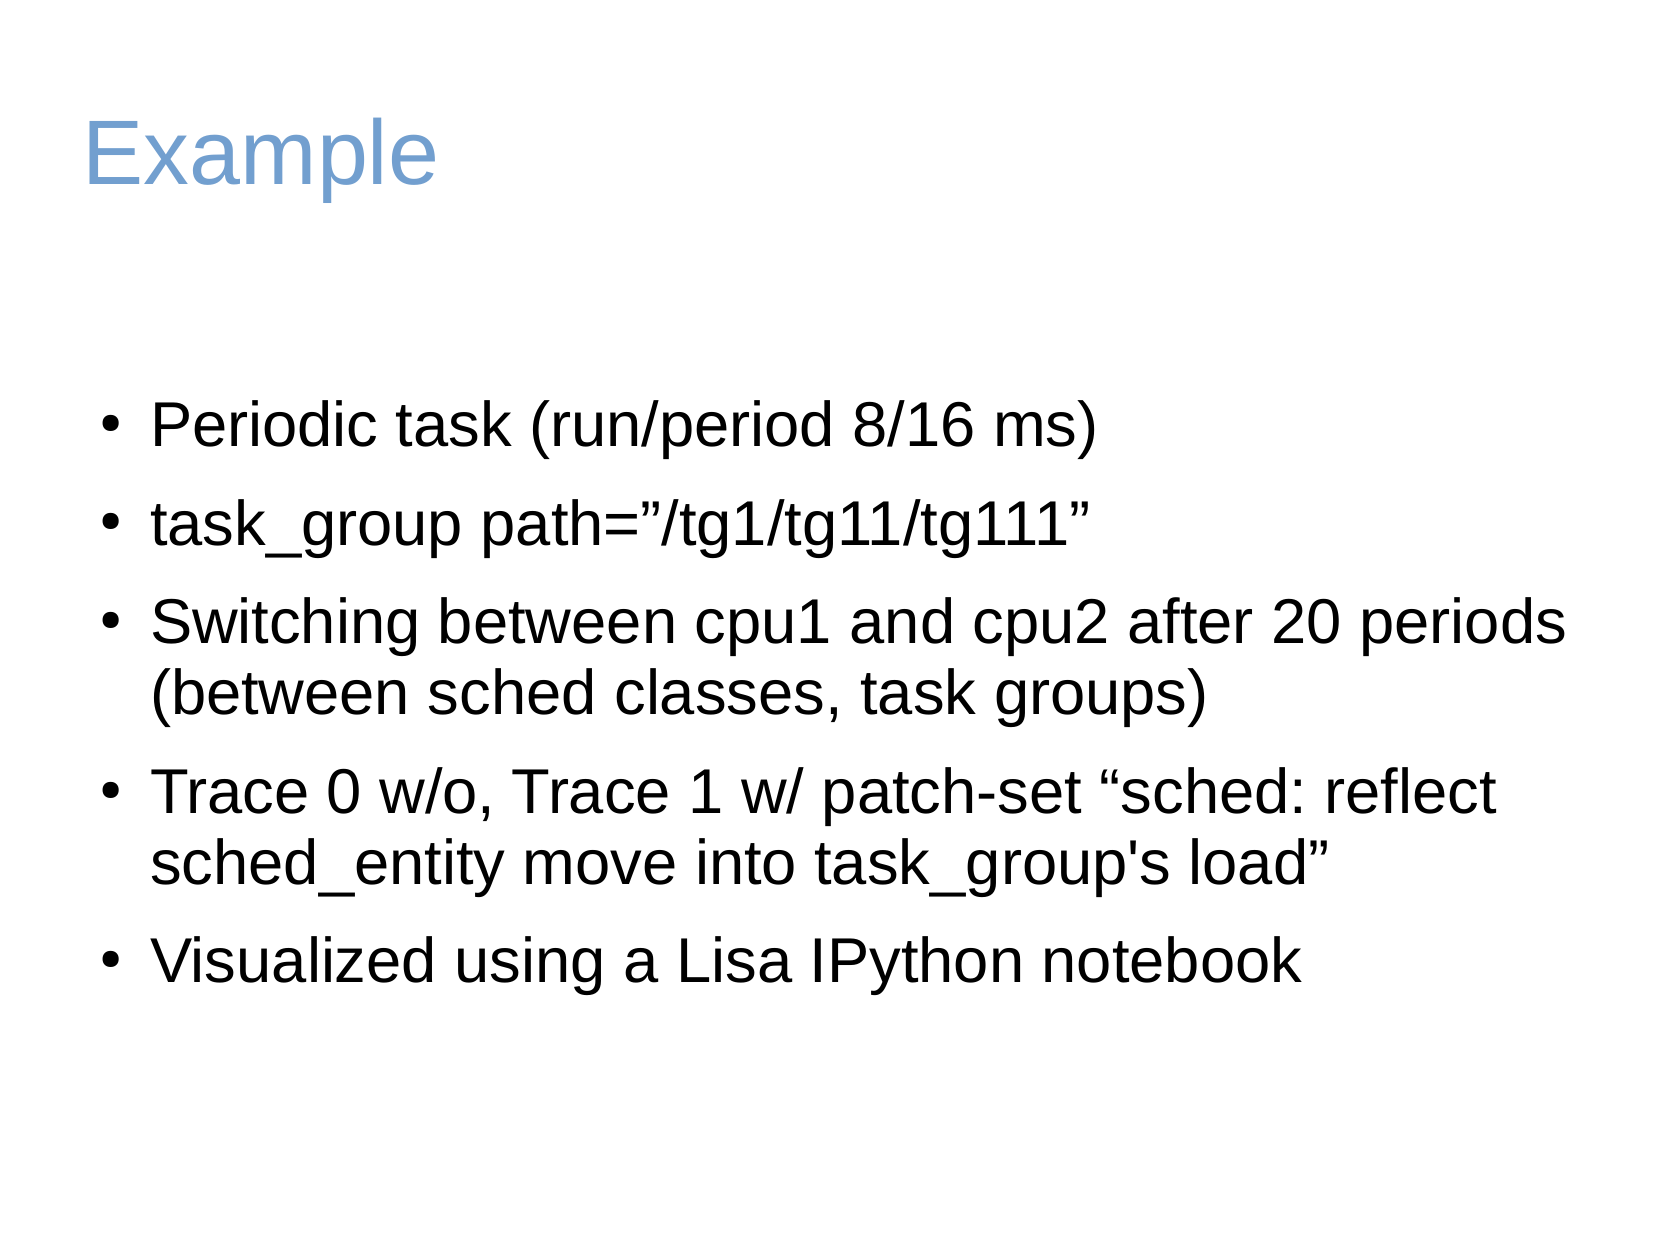

# Example
Periodic task (run/period 8/16 ms)
task_group path=”/tg1/tg11/tg111”
Switching between cpu1 and cpu2 after 20 periods (between sched classes, task groups)
Trace 0 w/o, Trace 1 w/ patch-set “sched: reflect sched_entity move into task_group's load”
Visualized using a Lisa IPython notebook